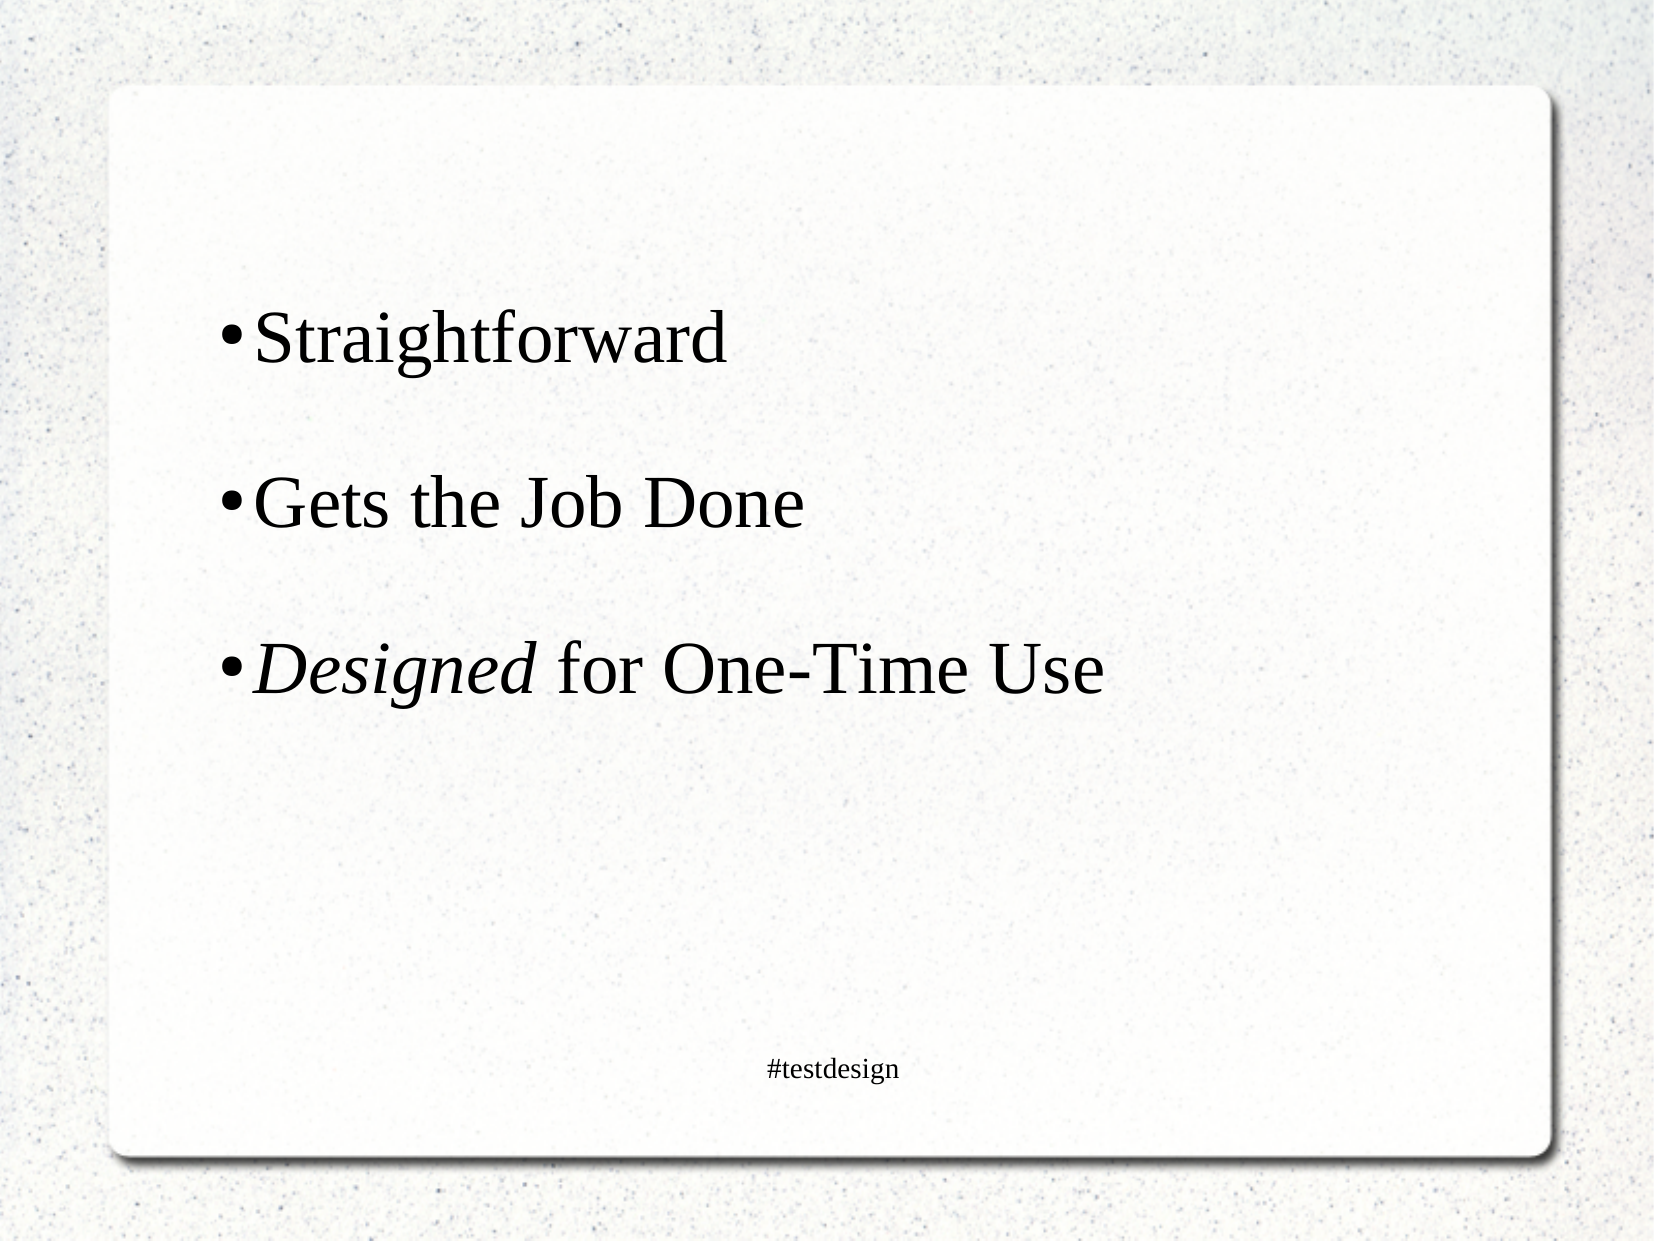

# Straightforward
Gets the Job Done
Designed for One-Time Use
#testdesign